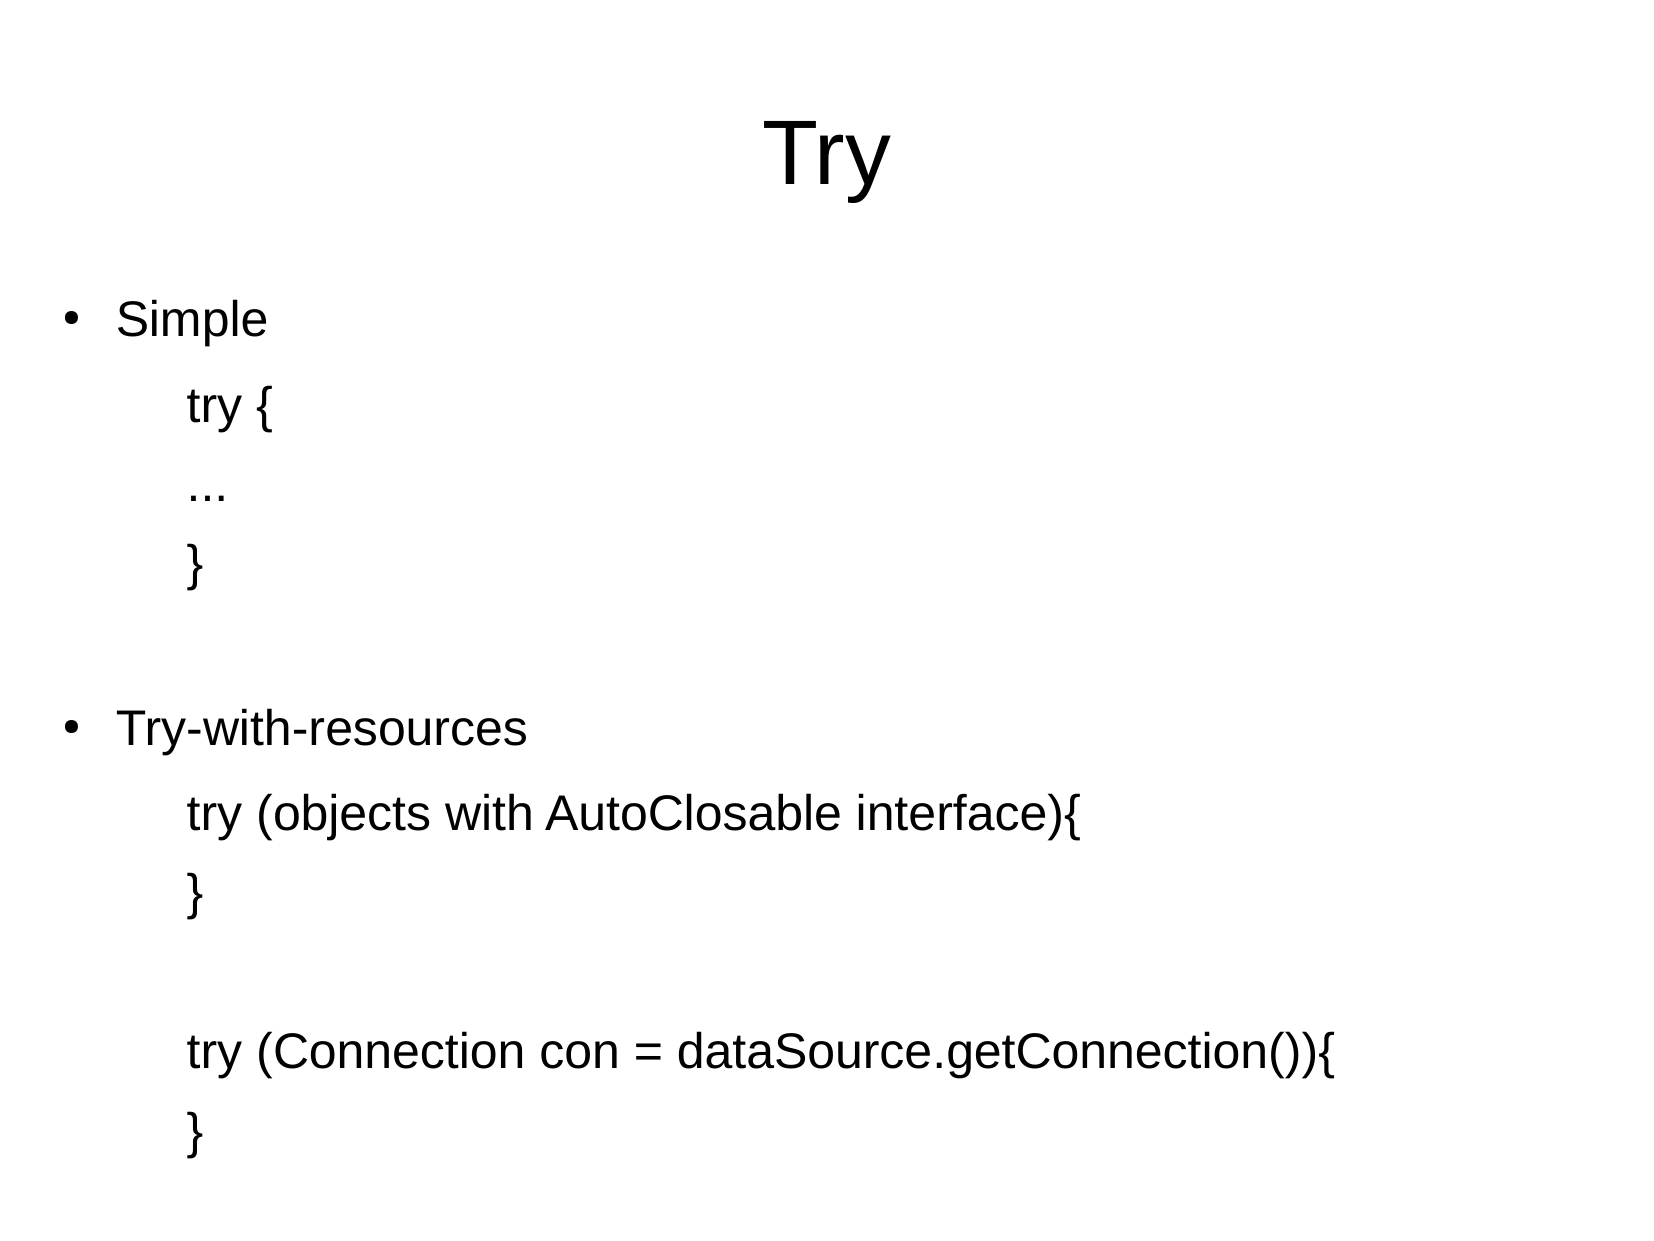

# Try
Simple
try {
...
}
Try-with-resources
try (objects with AutoClosable interface){
}
try (Connection con = dataSource.getConnection()){
}